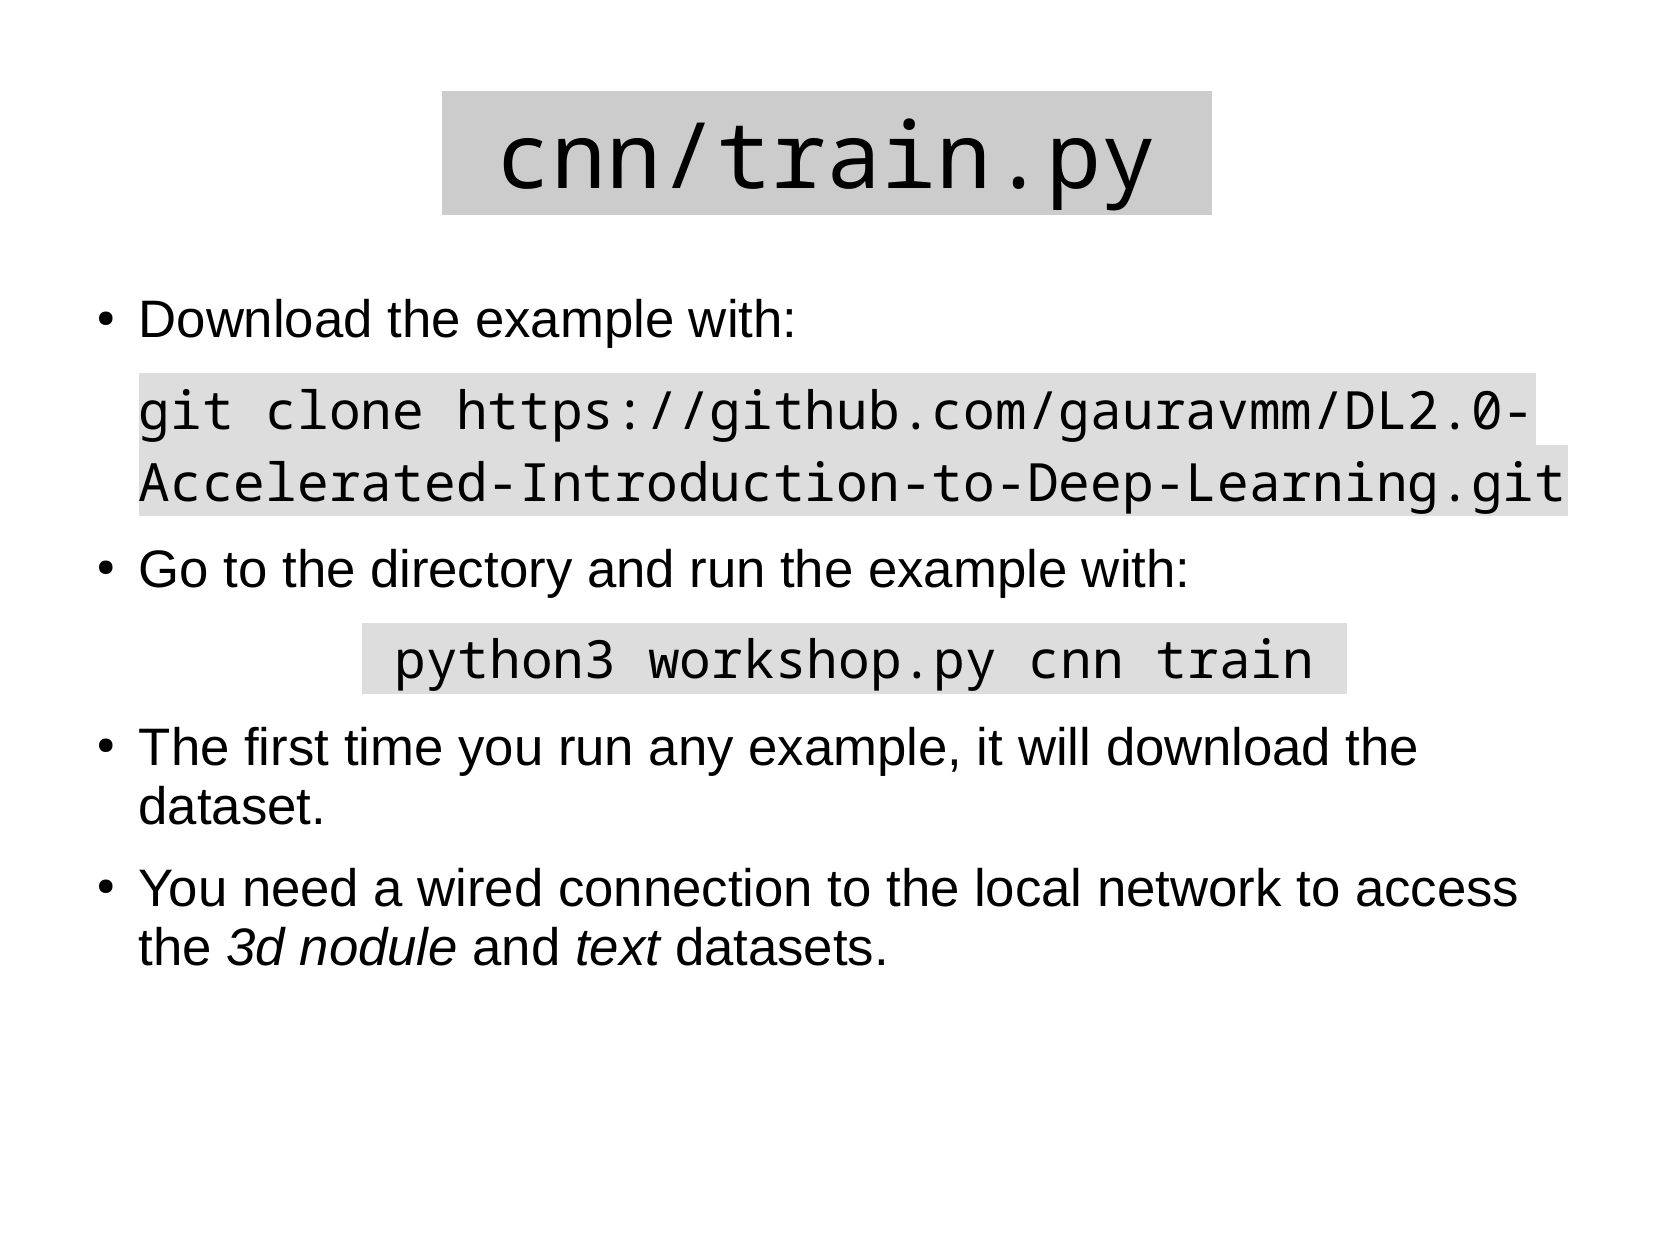

# cnn/train.py
Download the example with:
git clone https://github.com/gauravmm/DL2.0-Accelerated-Introduction-to-Deep-Learning.git
Go to the directory and run the example with:
 python3 workshop.py cnn train
The first time you run any example, it will download the dataset.
You need a wired connection to the local network to access the 3d nodule and text datasets.